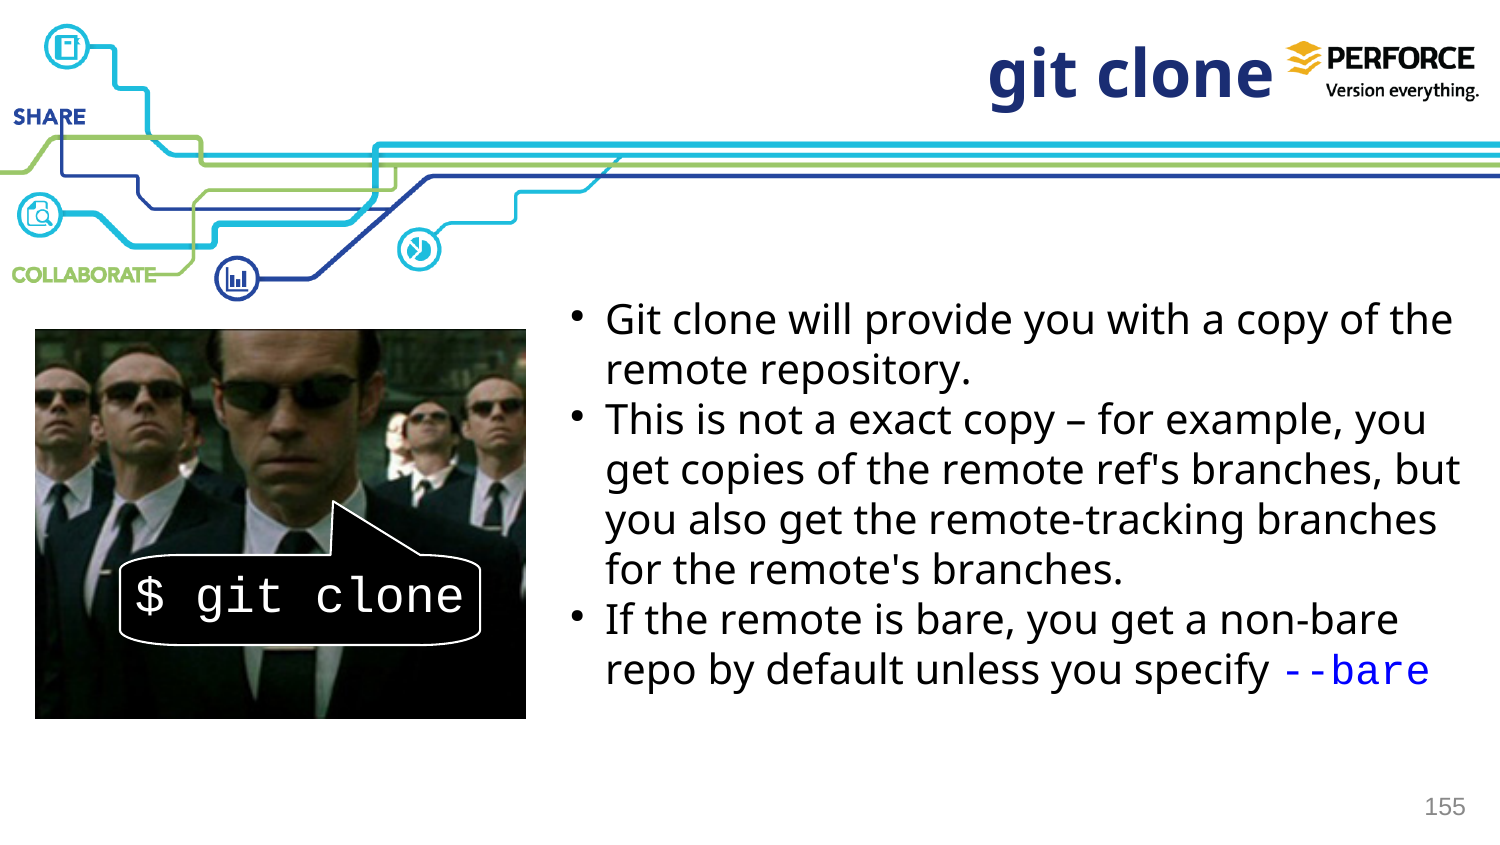

# git clone
Git clone will provide you with a copy of the remote repository.
This is not a exact copy – for example, you get copies of the remote ref's branches, but you also get the remote-tracking branches for the remote's branches.
If the remote is bare, you get a non-bare repo by default unless you specify --bare
$ git clone